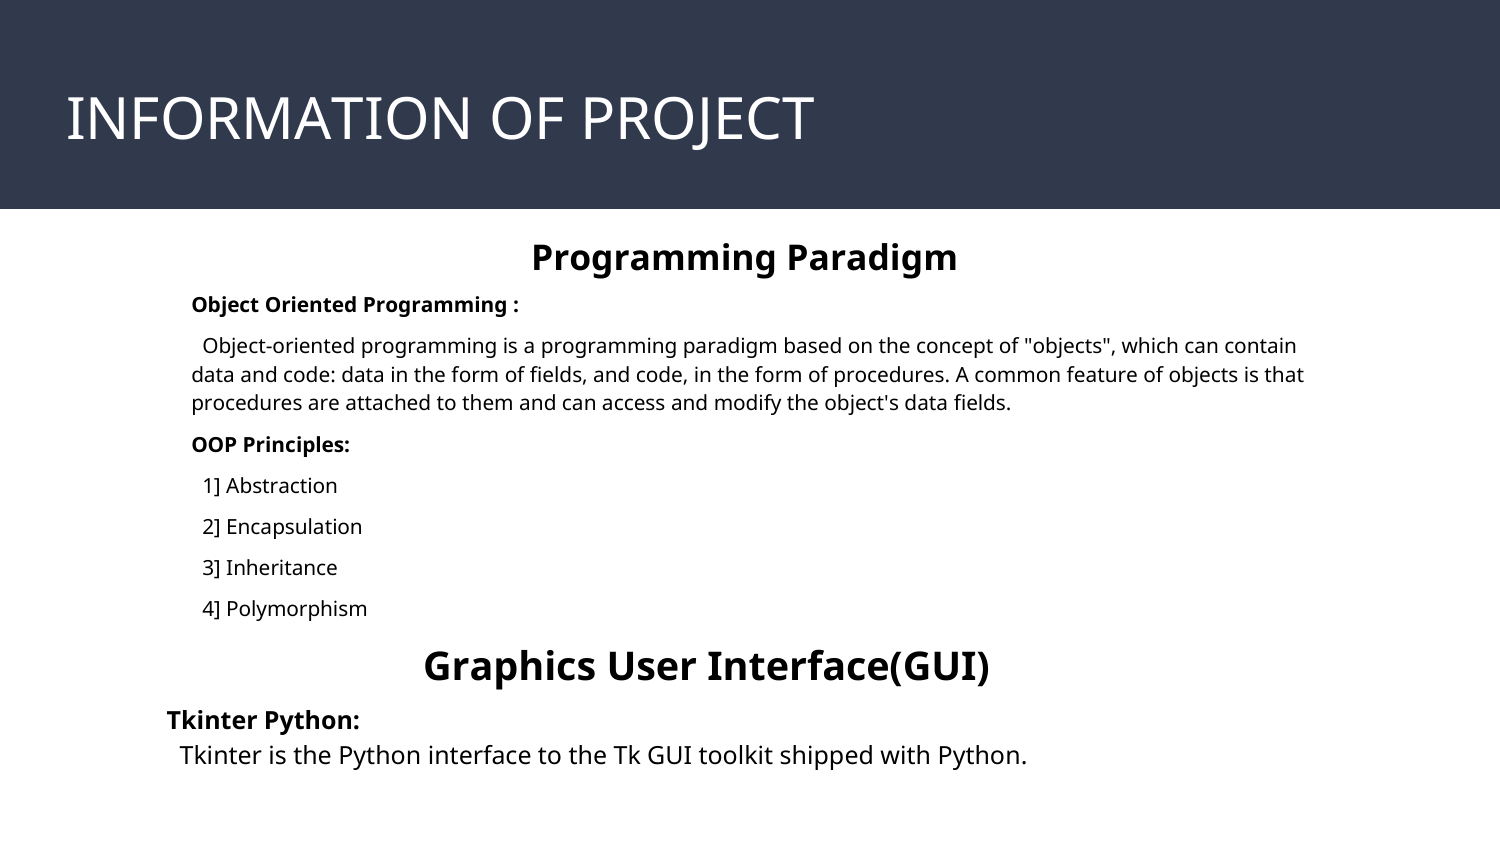

# INFORMATION OF PROJECT
Programming Paradigm
Object Oriented Programming :
 Object-oriented programming is a programming paradigm based on the concept of "objects", which can contain data and code: data in the form of fields, and code, in the form of procedures. A common feature of objects is that procedures are attached to them and can access and modify the object's data fields.
OOP Principles:
 1] Abstraction
 2] Encapsulation
 3] Inheritance
 4] Polymorphism
Graphics User Interface(GUI)
Tkinter Python:
 Tkinter is the Python interface to the Tk GUI toolkit shipped with Python.